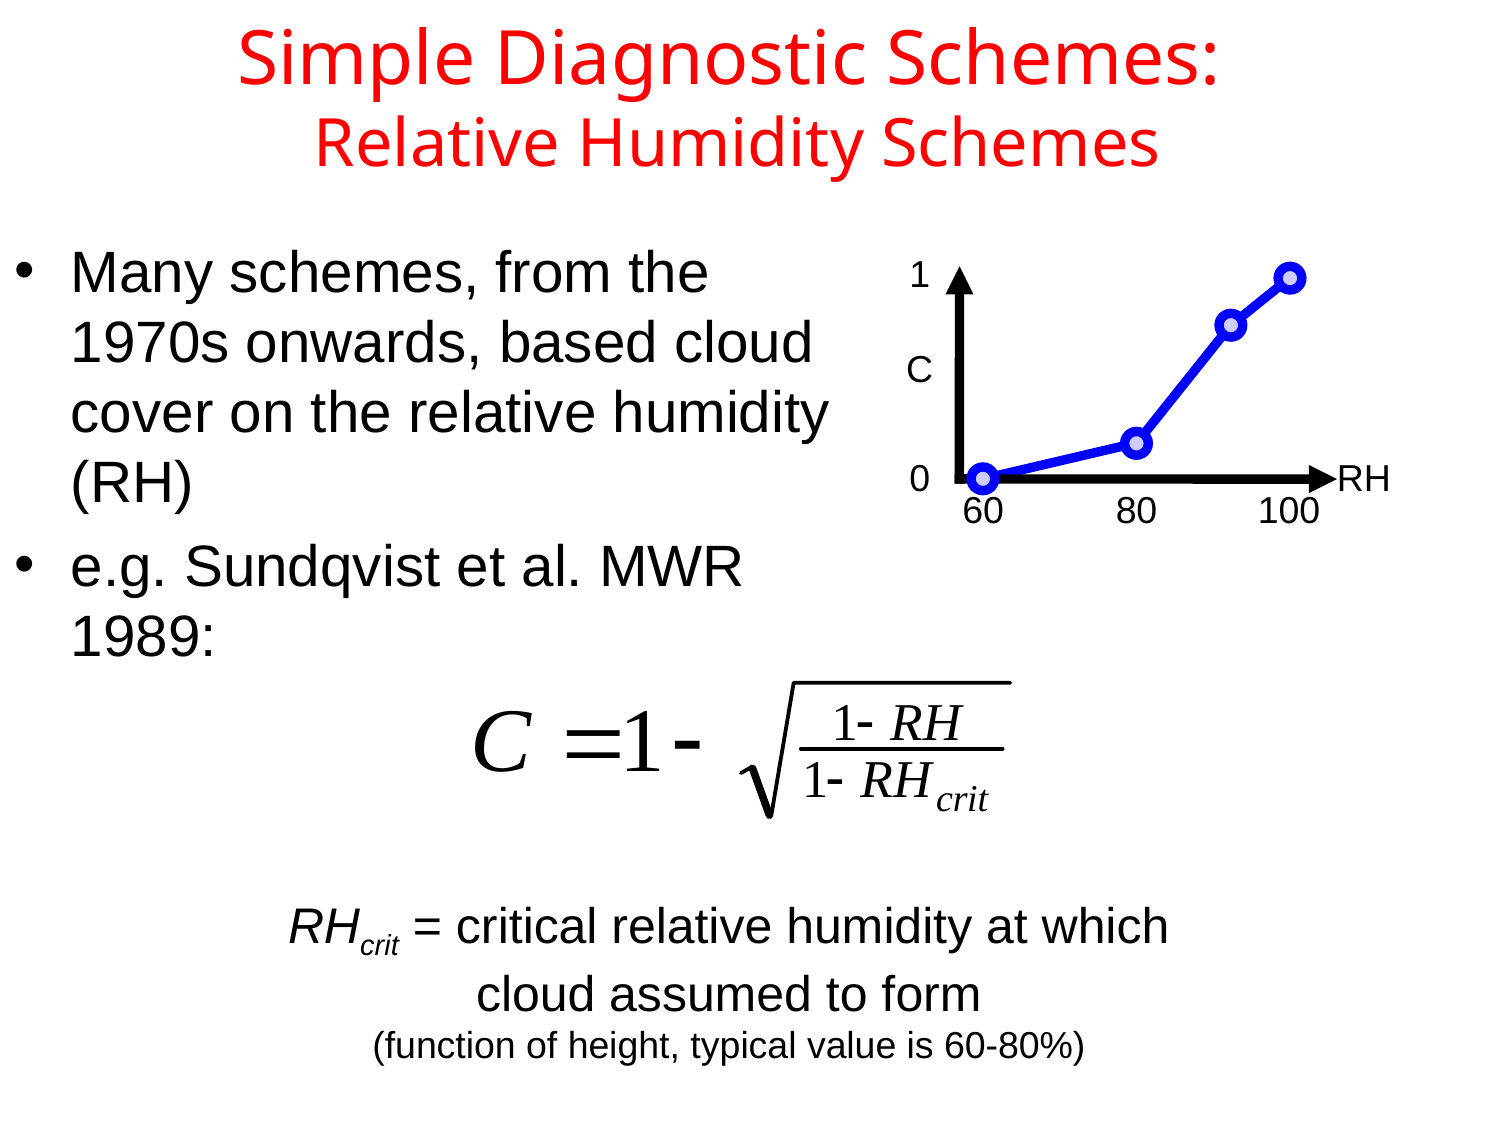

# Simple Diagnostic Schemes: Relative Humidity Schemes
Many schemes, from the 1970s onwards, based cloud cover on the relative humidity (RH)‏
e.g. Sundqvist et al. MWR 1989:
1
C
0
RH
60
80
100
RHcrit = critical relative humidity at which cloud assumed to form
(function of height, typical value is 60-80%)‏